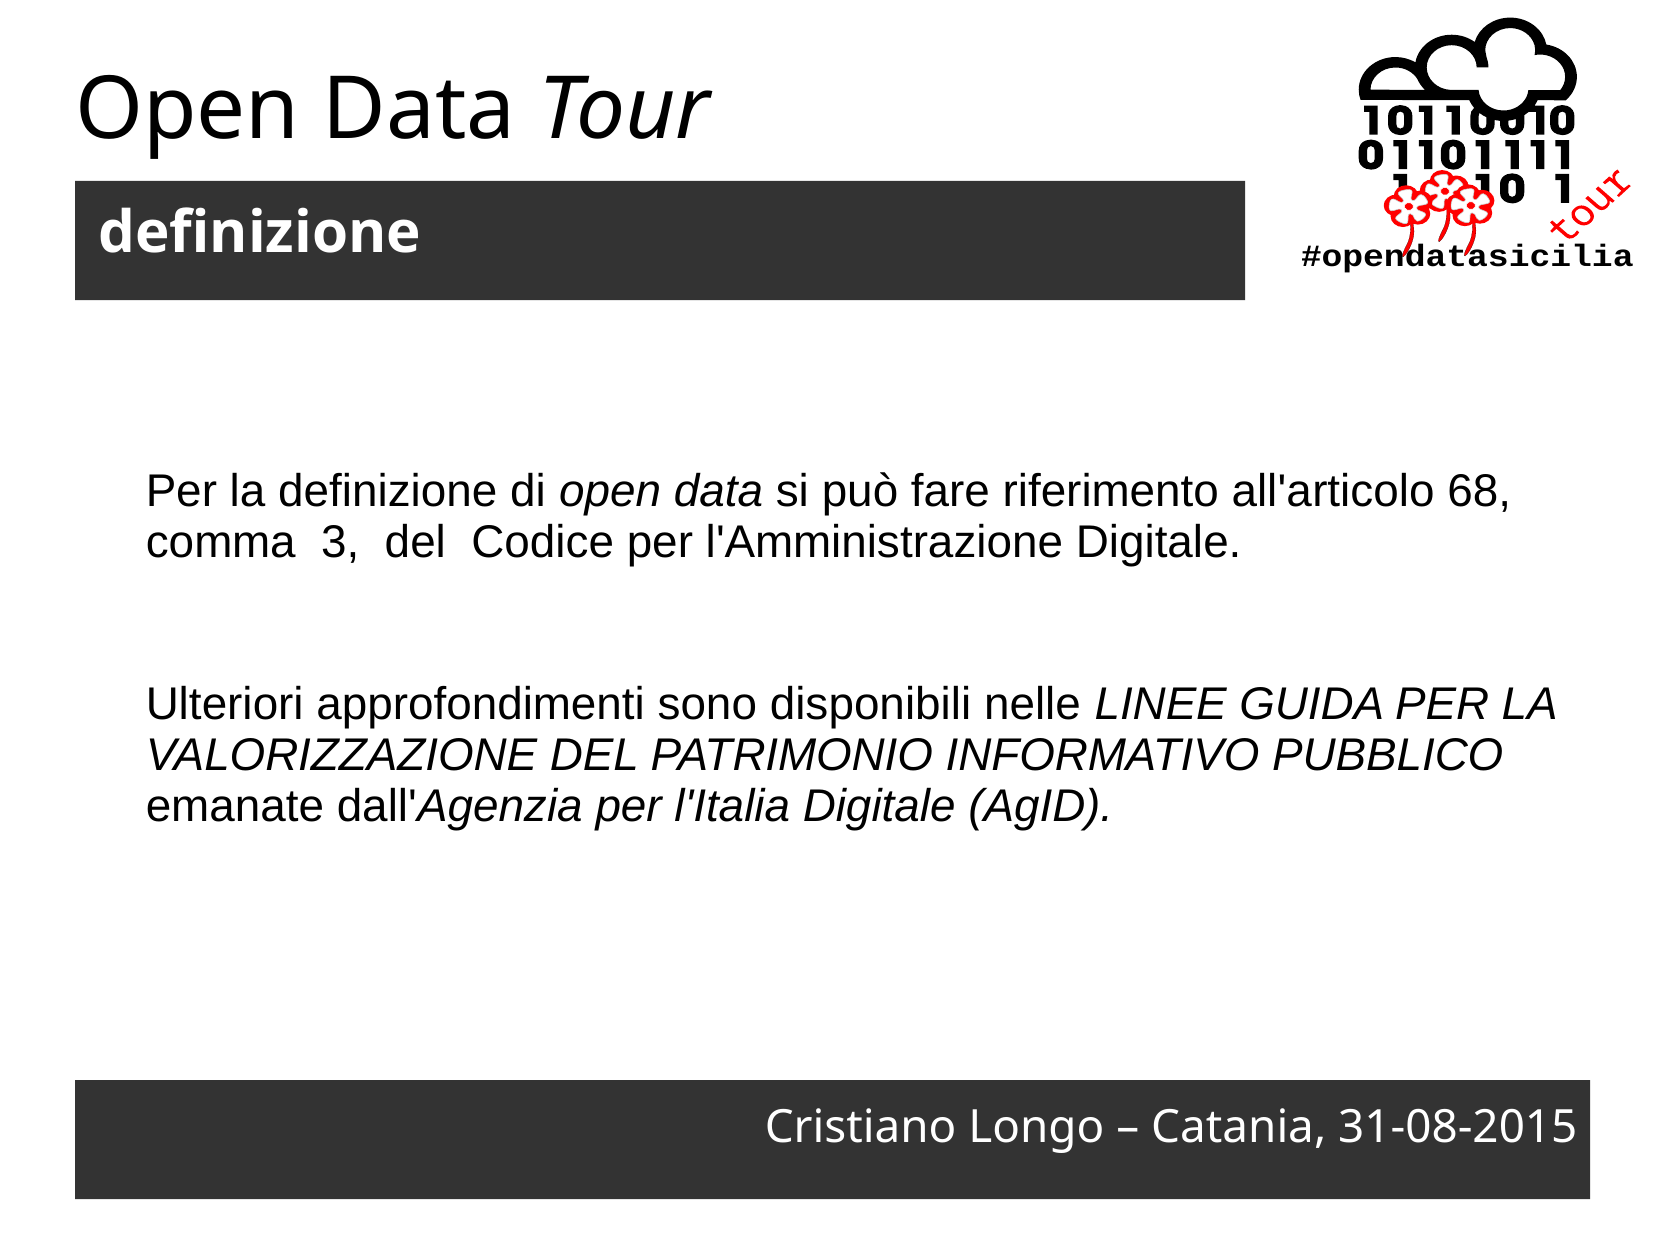

# Open Data Tour
 definizione
Per la definizione di open data si può fare riferimento all'articolo 68, comma 3, del Codice per l'Amministrazione Digitale.
Ulteriori approfondimenti sono disponibili nelle LINEE GUIDA PER LA VALORIZZAZIONE DEL PATRIMONIO INFORMATIVO PUBBLICO emanate dall'Agenzia per l'Italia Digitale (AgID).
 Cristiano Longo – Catania, 31-08-2015